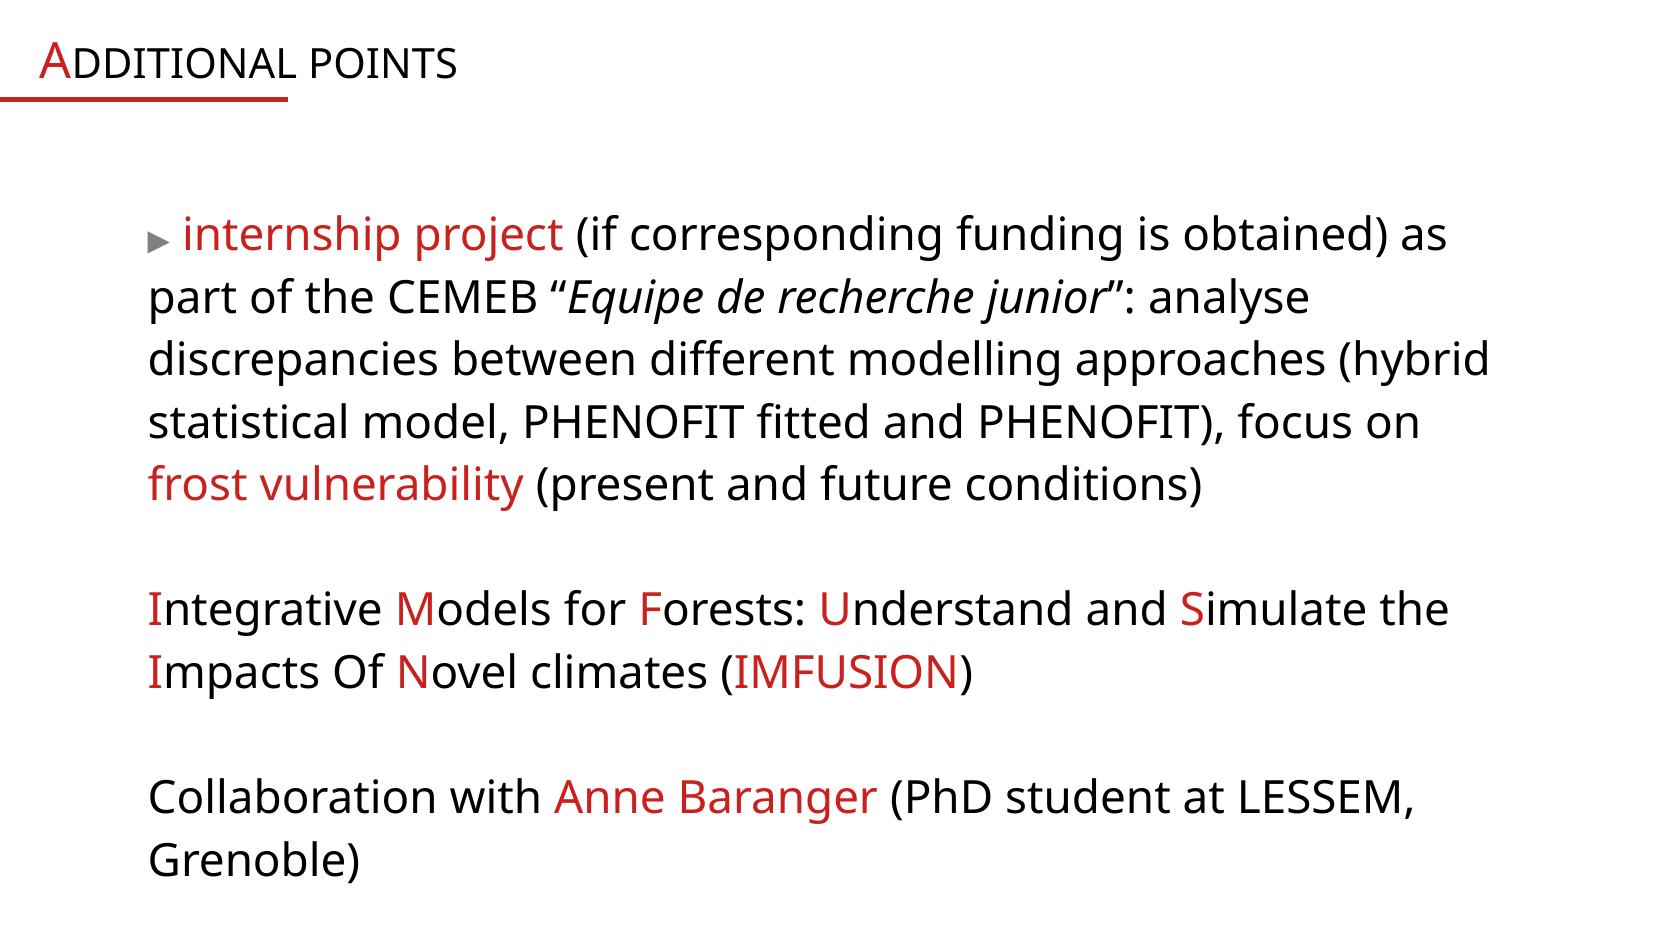

ADDITIONAL POINTS
▶ internship project (if corresponding funding is obtained) as part of the CEMEB “Equipe de recherche junior”: analyse discrepancies between different modelling approaches (hybrid statistical model, PHENOFIT fitted and PHENOFIT), focus on frost vulnerability (present and future conditions)
Integrative Models for Forests: Understand and Simulate the
Impacts Of Novel climates (IMFUSION)
Collaboration with Anne Baranger (PhD student at LESSEM, Grenoble)